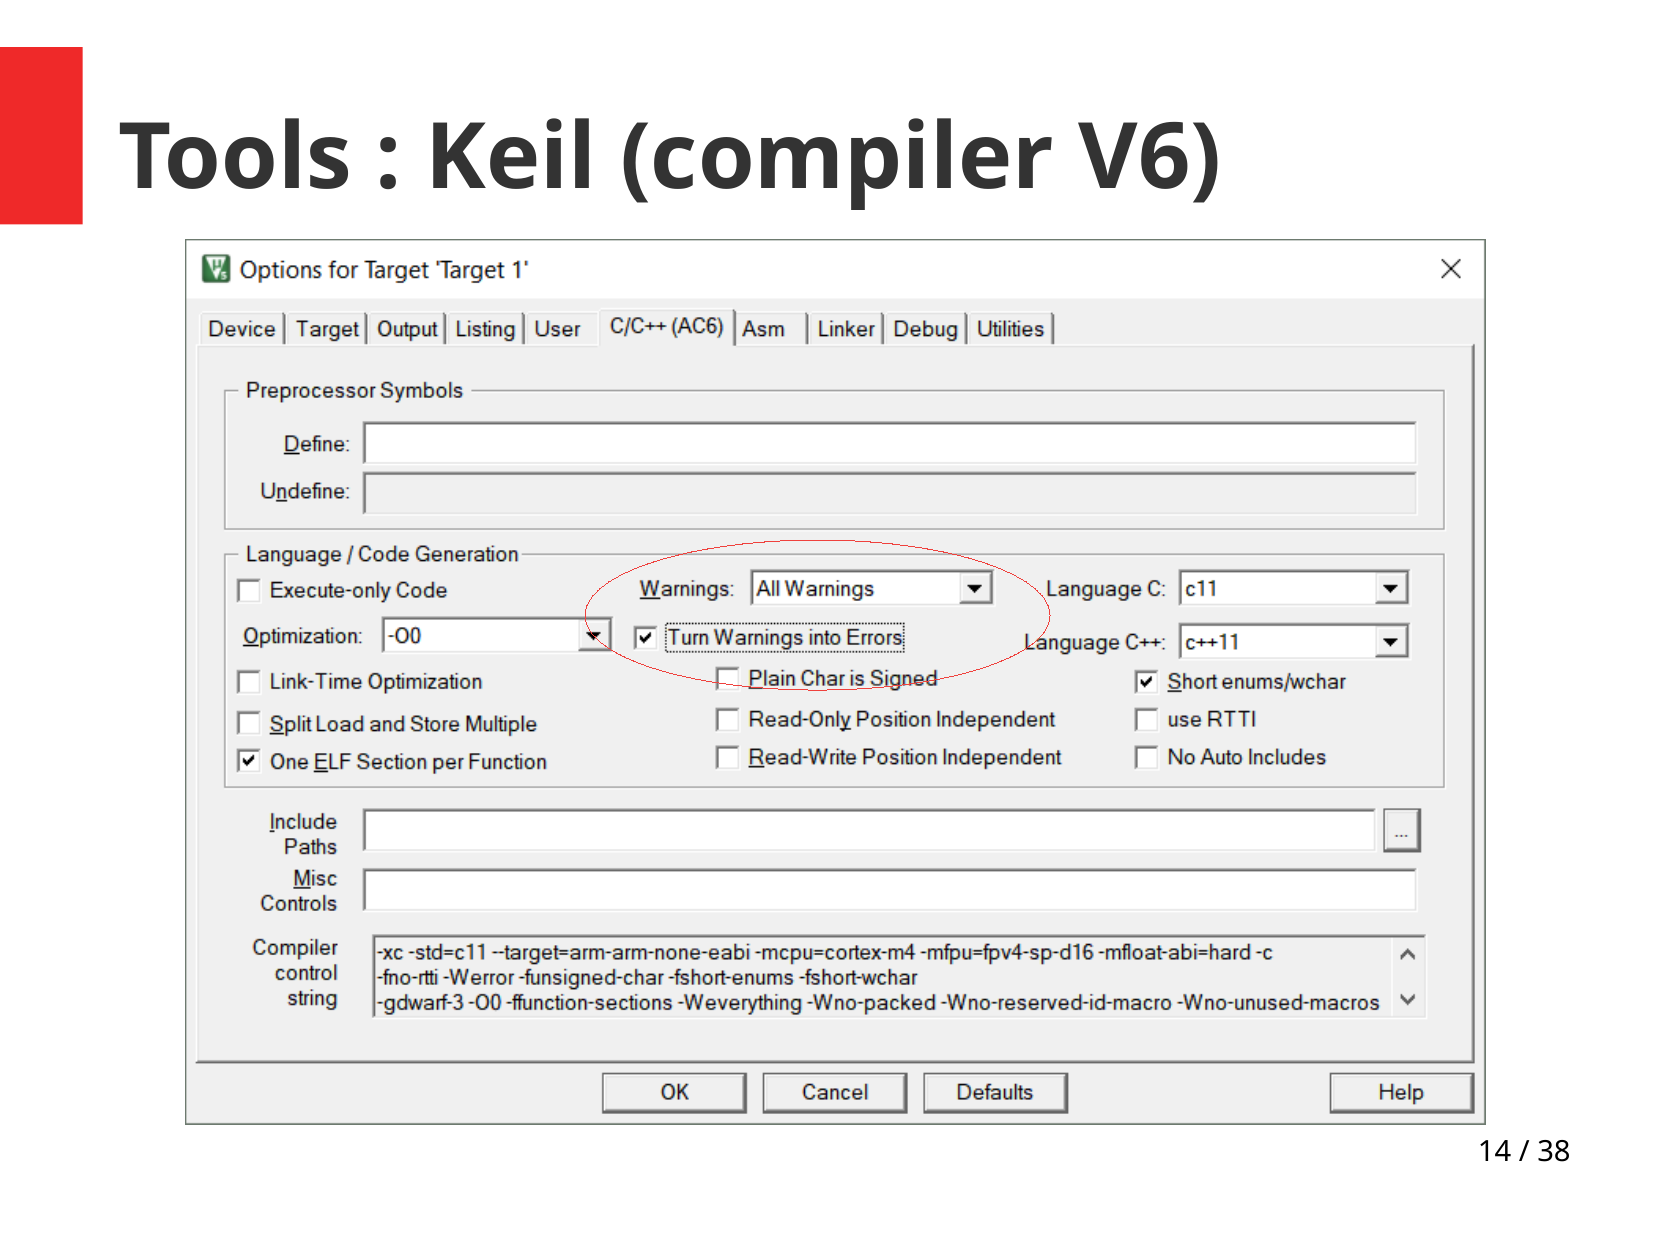

# Tools : Keil (compiler V6)
14